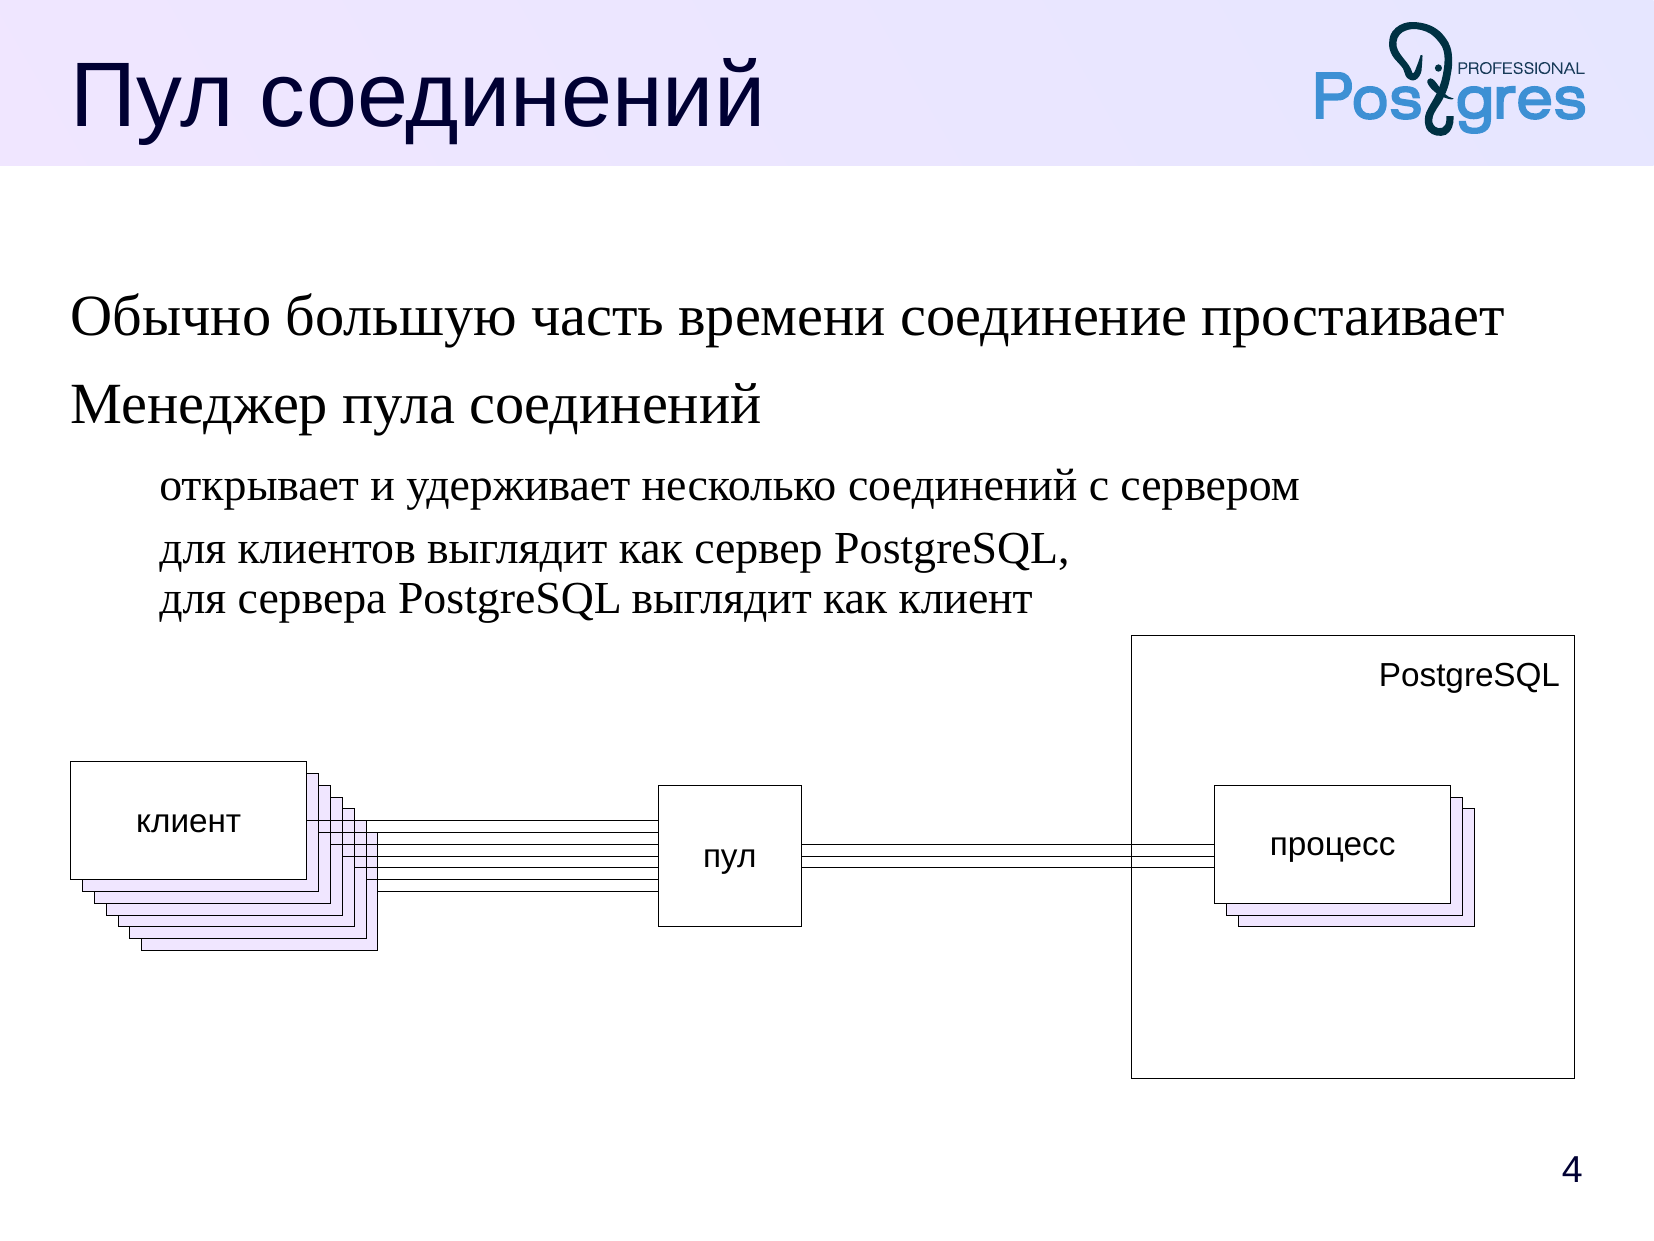

# Пул соединений
Обычно большую часть времени соединение простаивает
Менеджер пула соединений
открывает и удерживает несколько соединений с сервером
для клиентов выглядит как сервер PostgreSQL,
для сервера PostgreSQL выглядит как клиент
PostgreSQL
клиент
пул
процесс